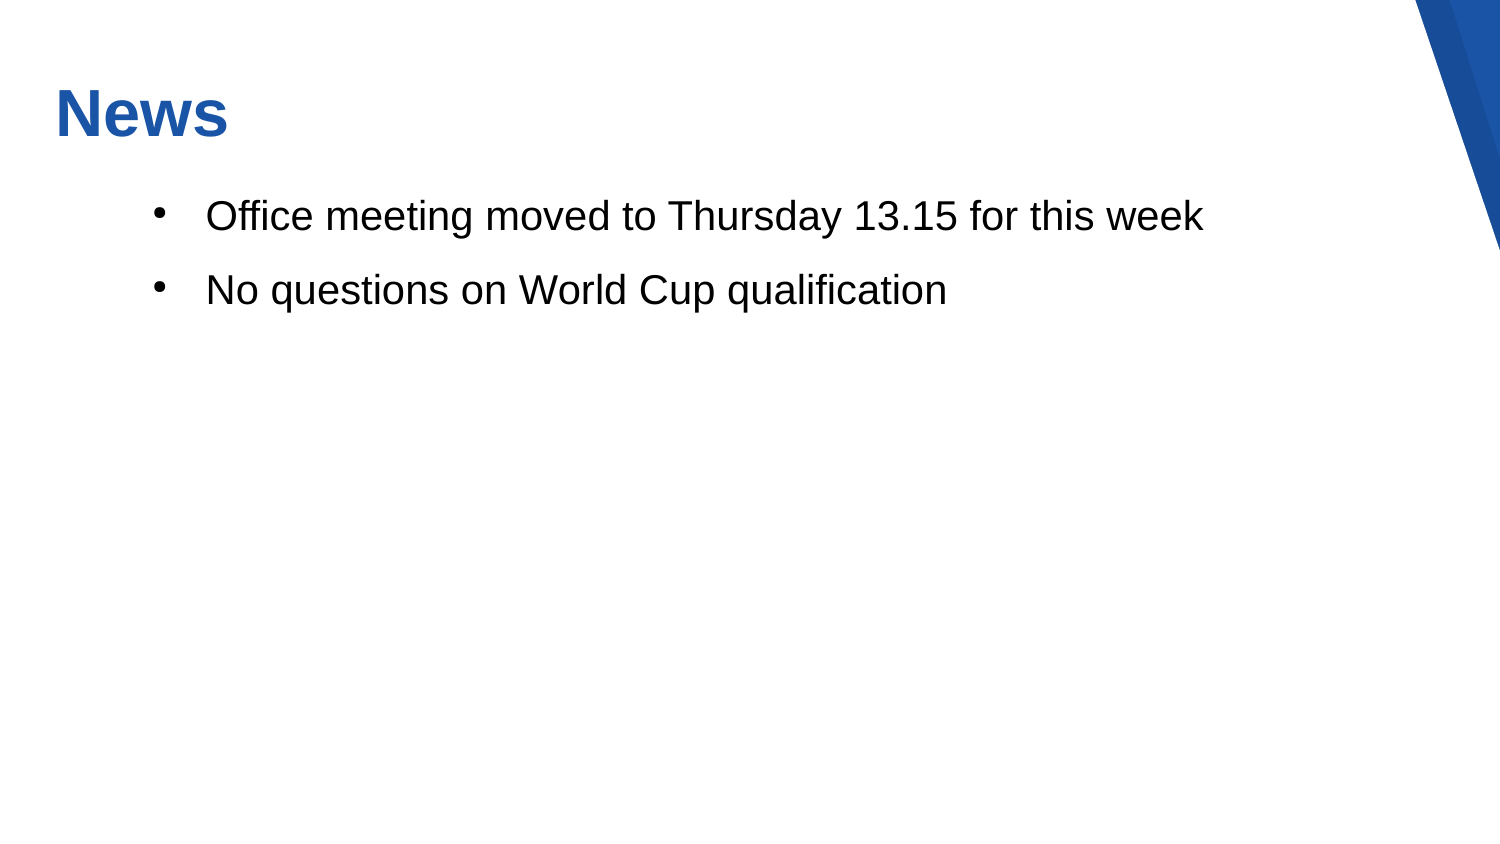

News
# Office meeting moved to Thursday 13.15 for this week
No questions on World Cup qualification